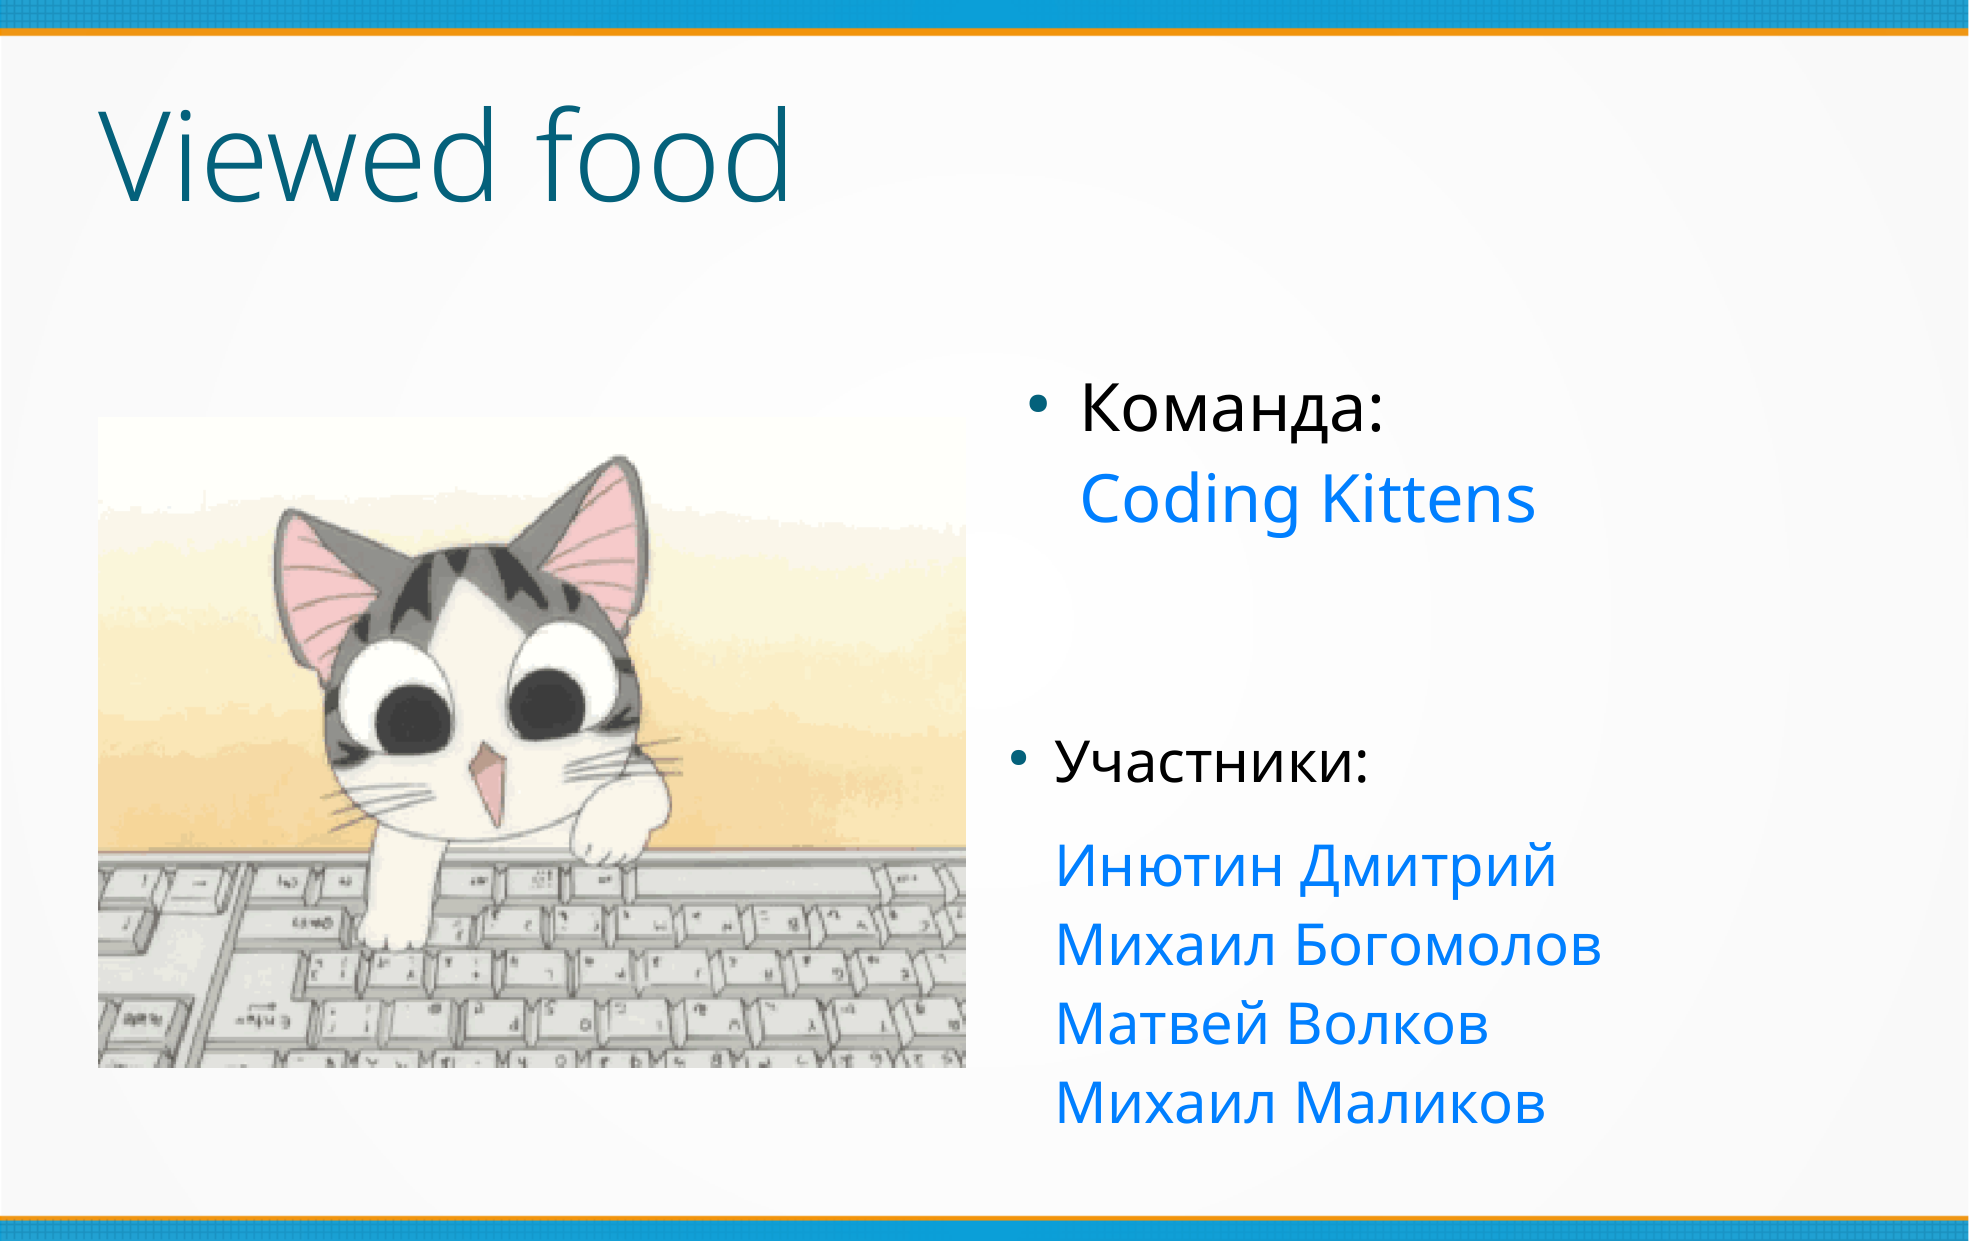

# Viewed food
Команда:
Coding Kittens
Участники:
Инютин Дмитрий
Михаил Богомолов
Матвей Волков
Михаил Маликов